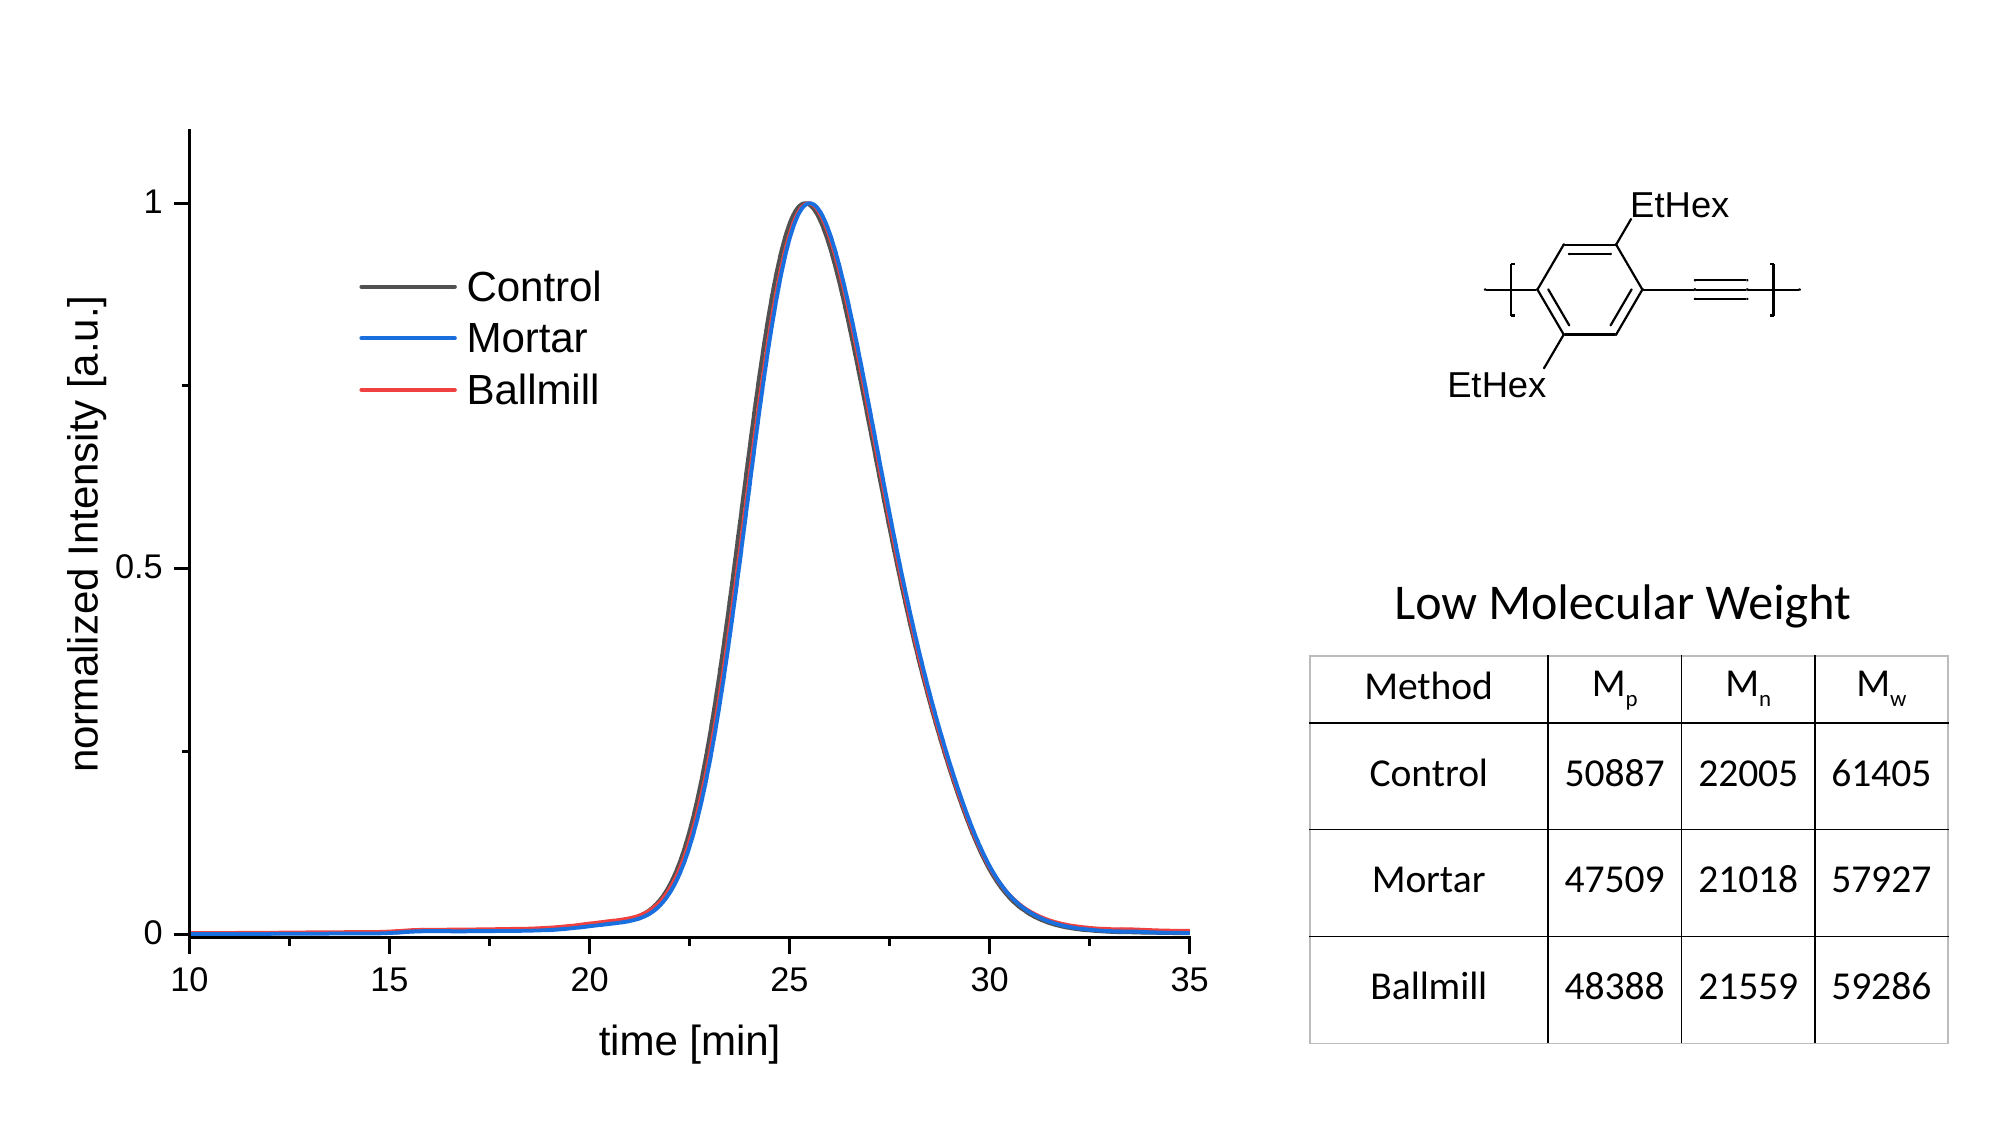

Low Molecular Weight
| Method | Mp | Mn | Mw |
| --- | --- | --- | --- |
| Control | 50887 | 22005 | 61405 |
| Mortar | 47509 | 21018 | 57927 |
| Ballmill | 48388 | 21559 | 59286 |